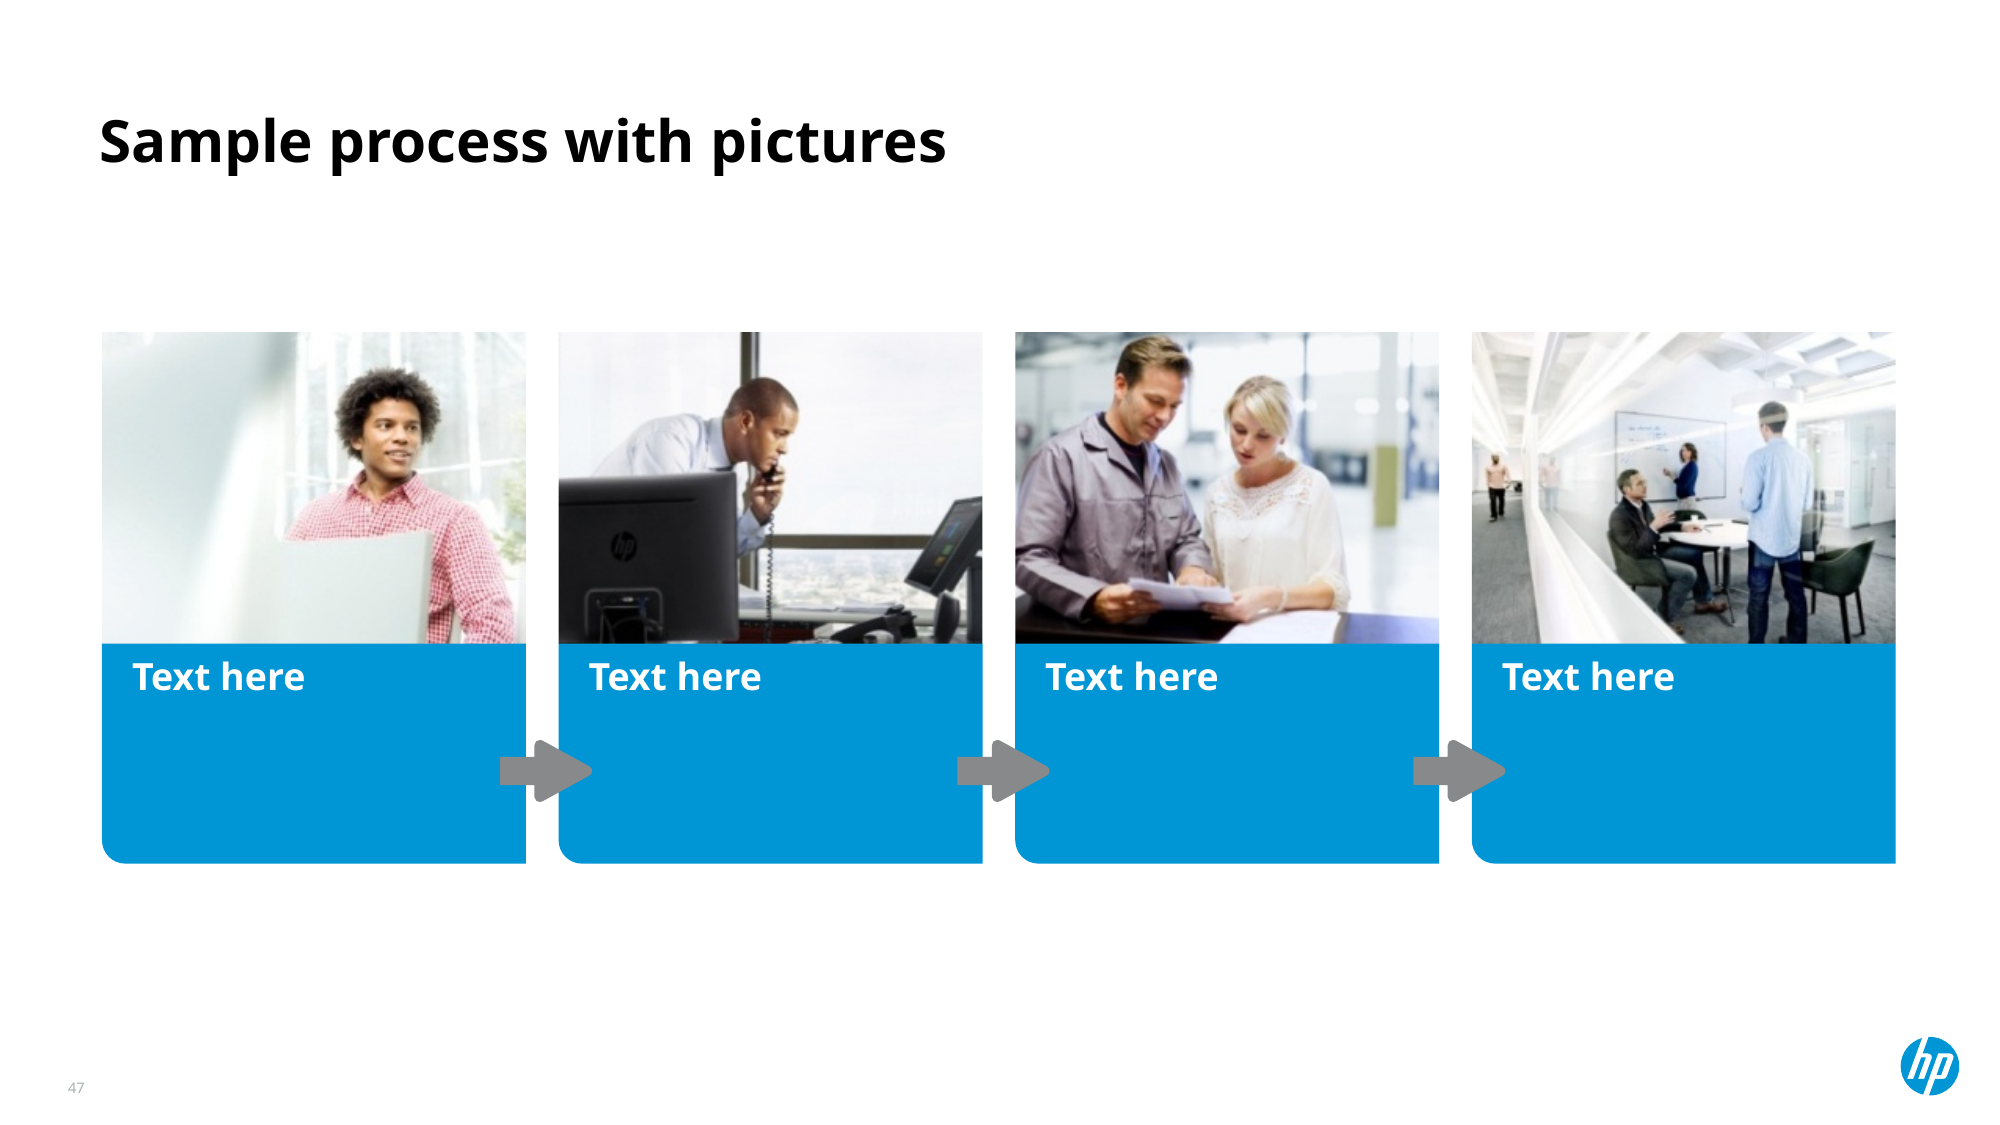

# Sample process with pictures
Text here
Text here
Text here
Text here